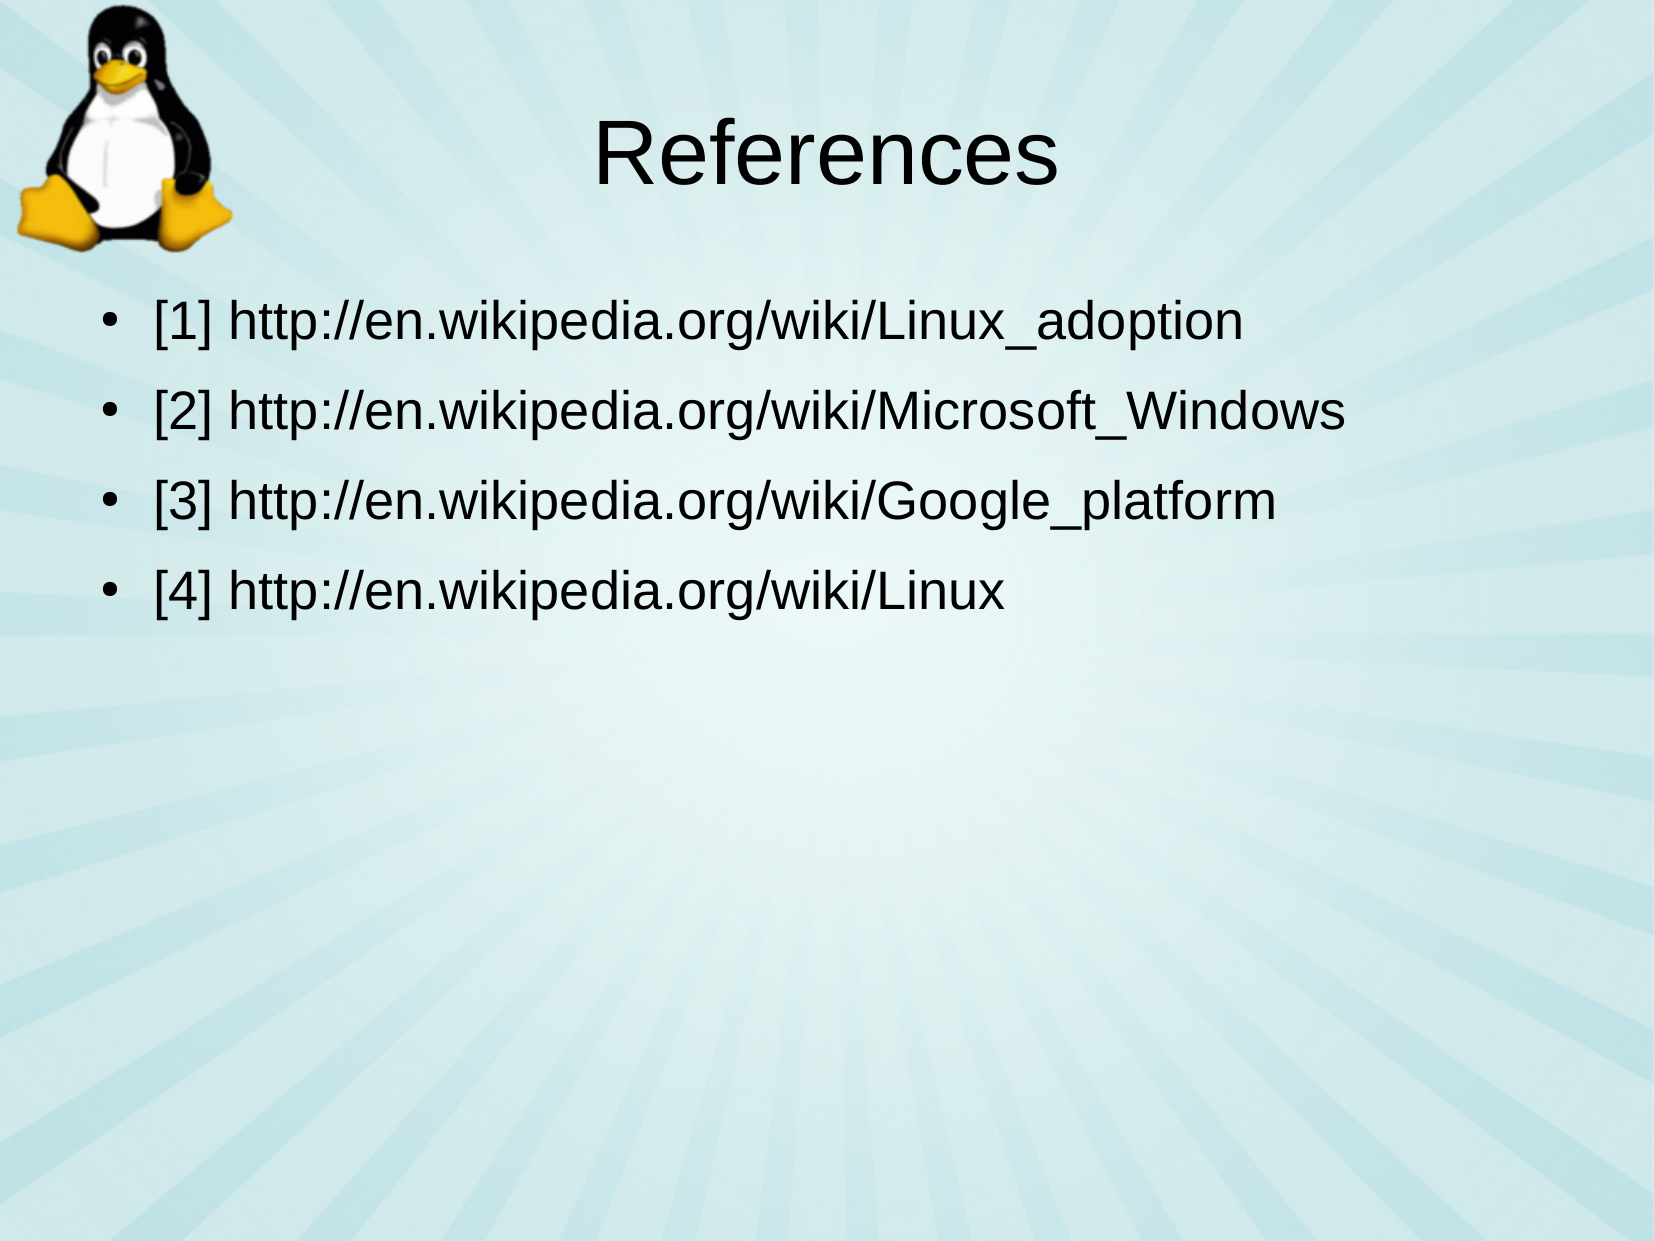

# References
[1] http://en.wikipedia.org/wiki/Linux_adoption
[2] http://en.wikipedia.org/wiki/Microsoft_Windows
[3] http://en.wikipedia.org/wiki/Google_platform
[4] http://en.wikipedia.org/wiki/Linux